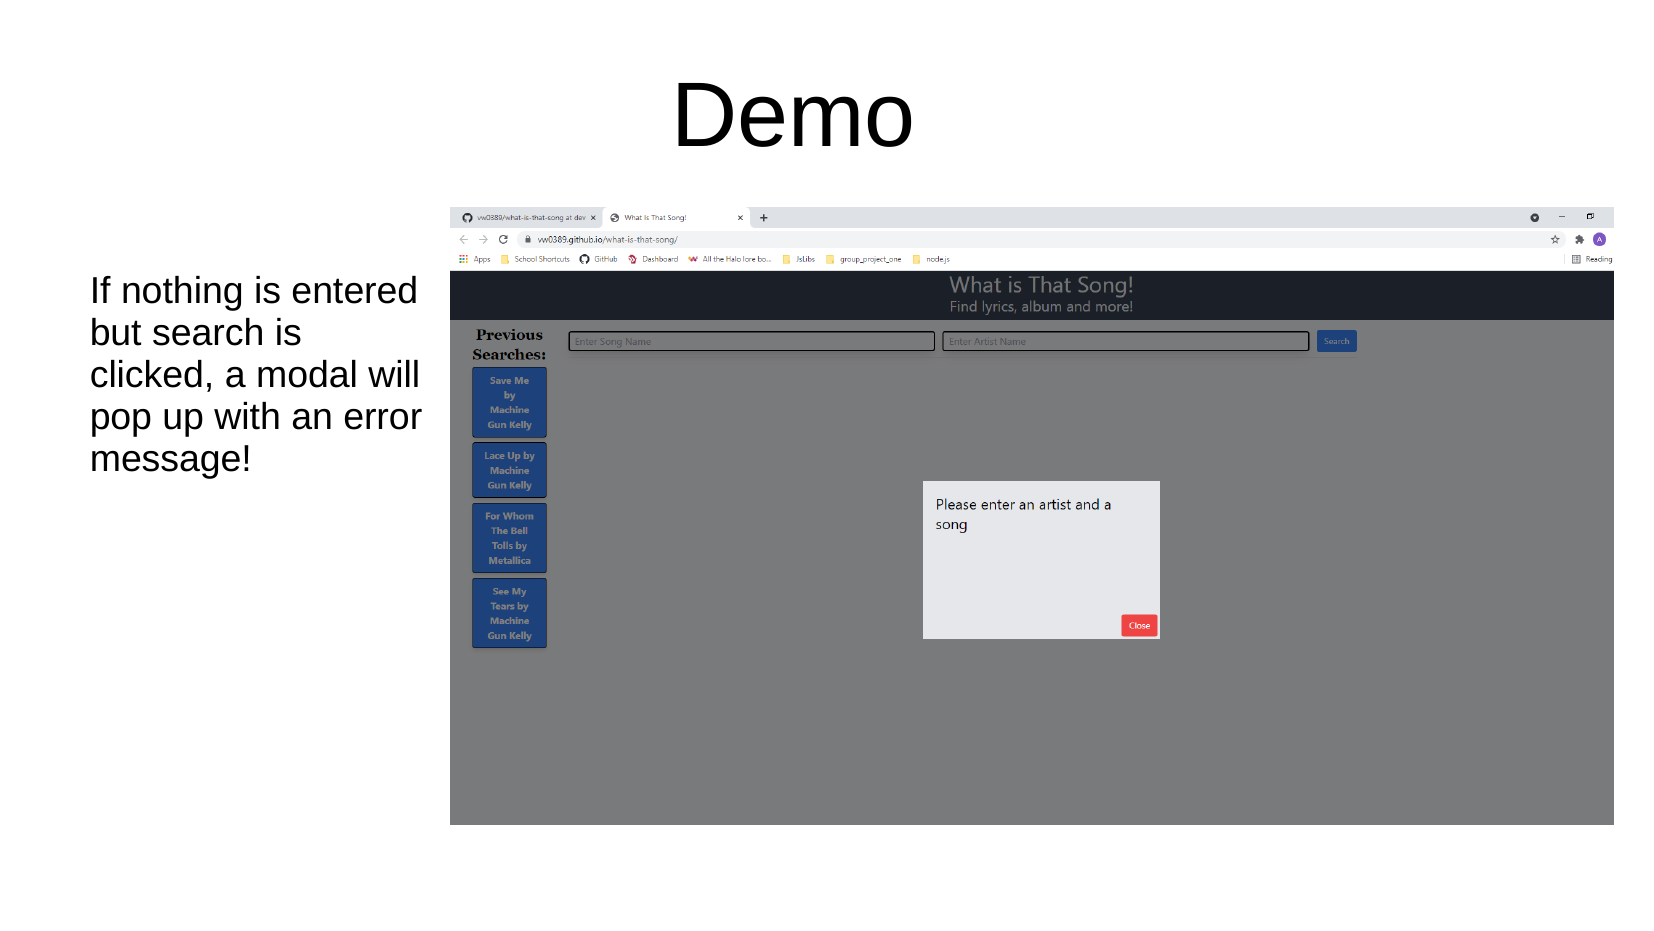

# Demo
If nothing is entered but search is clicked, a modal will pop up with an error message!